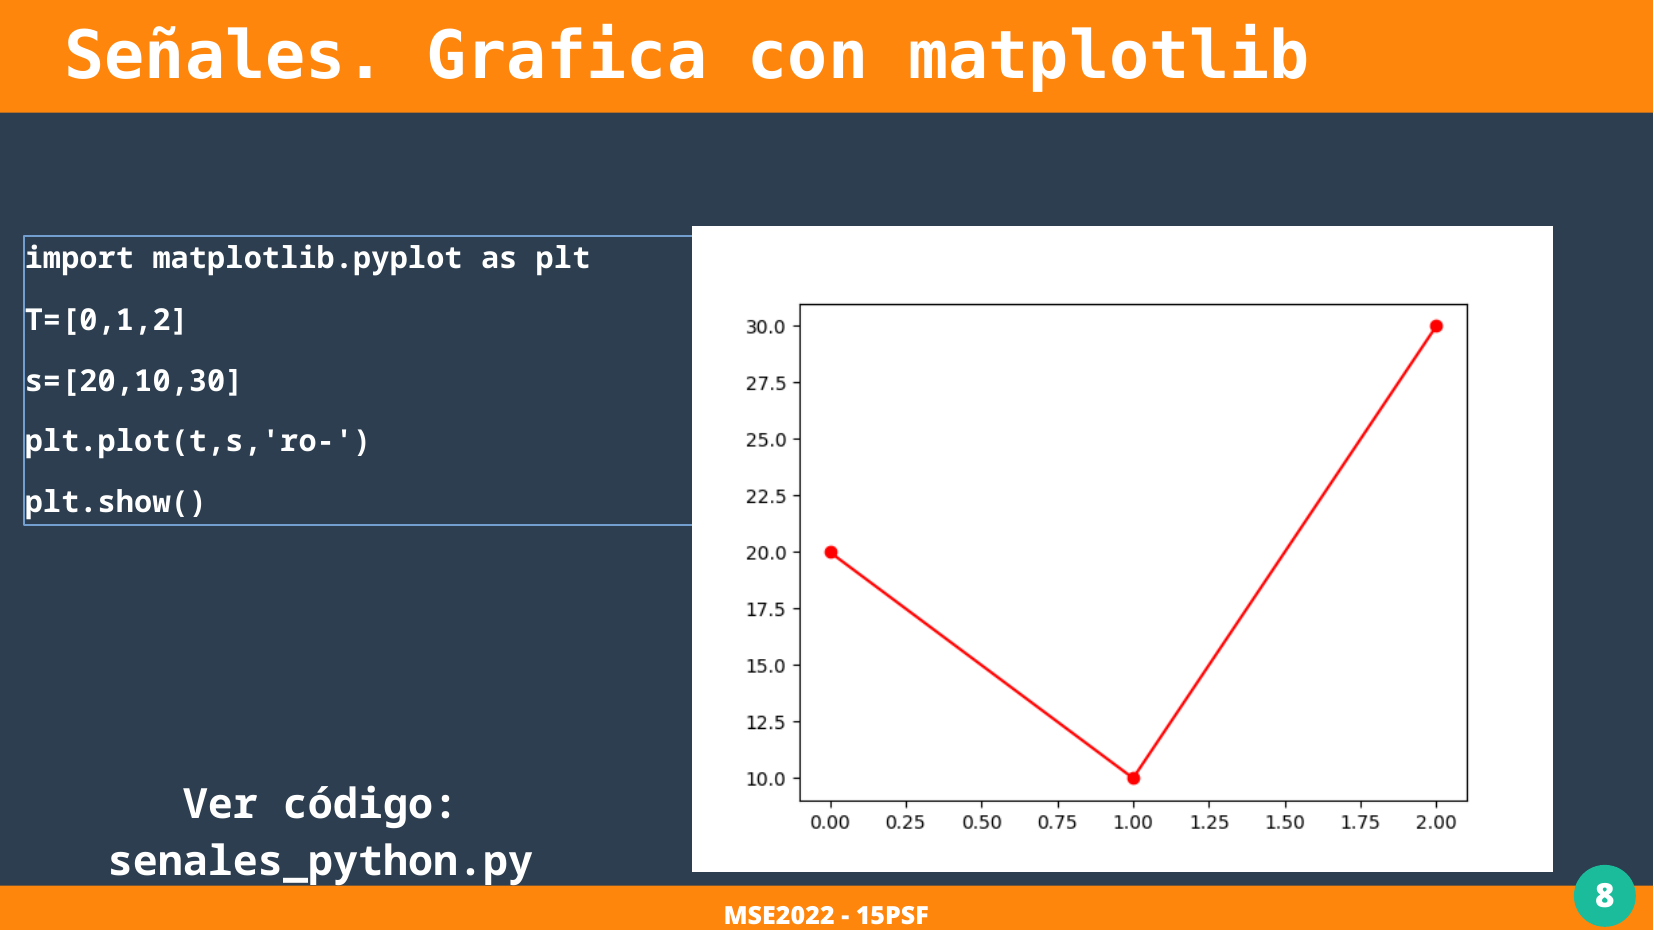

# Señales. Grafica con matplotlib
import matplotlib.pyplot as plt
T=[0,1,2]
s=[20,10,30]
plt.plot(t,s,'ro-')
plt.show()
Ver código: senales_python.py
MSE2022 - 15PSF